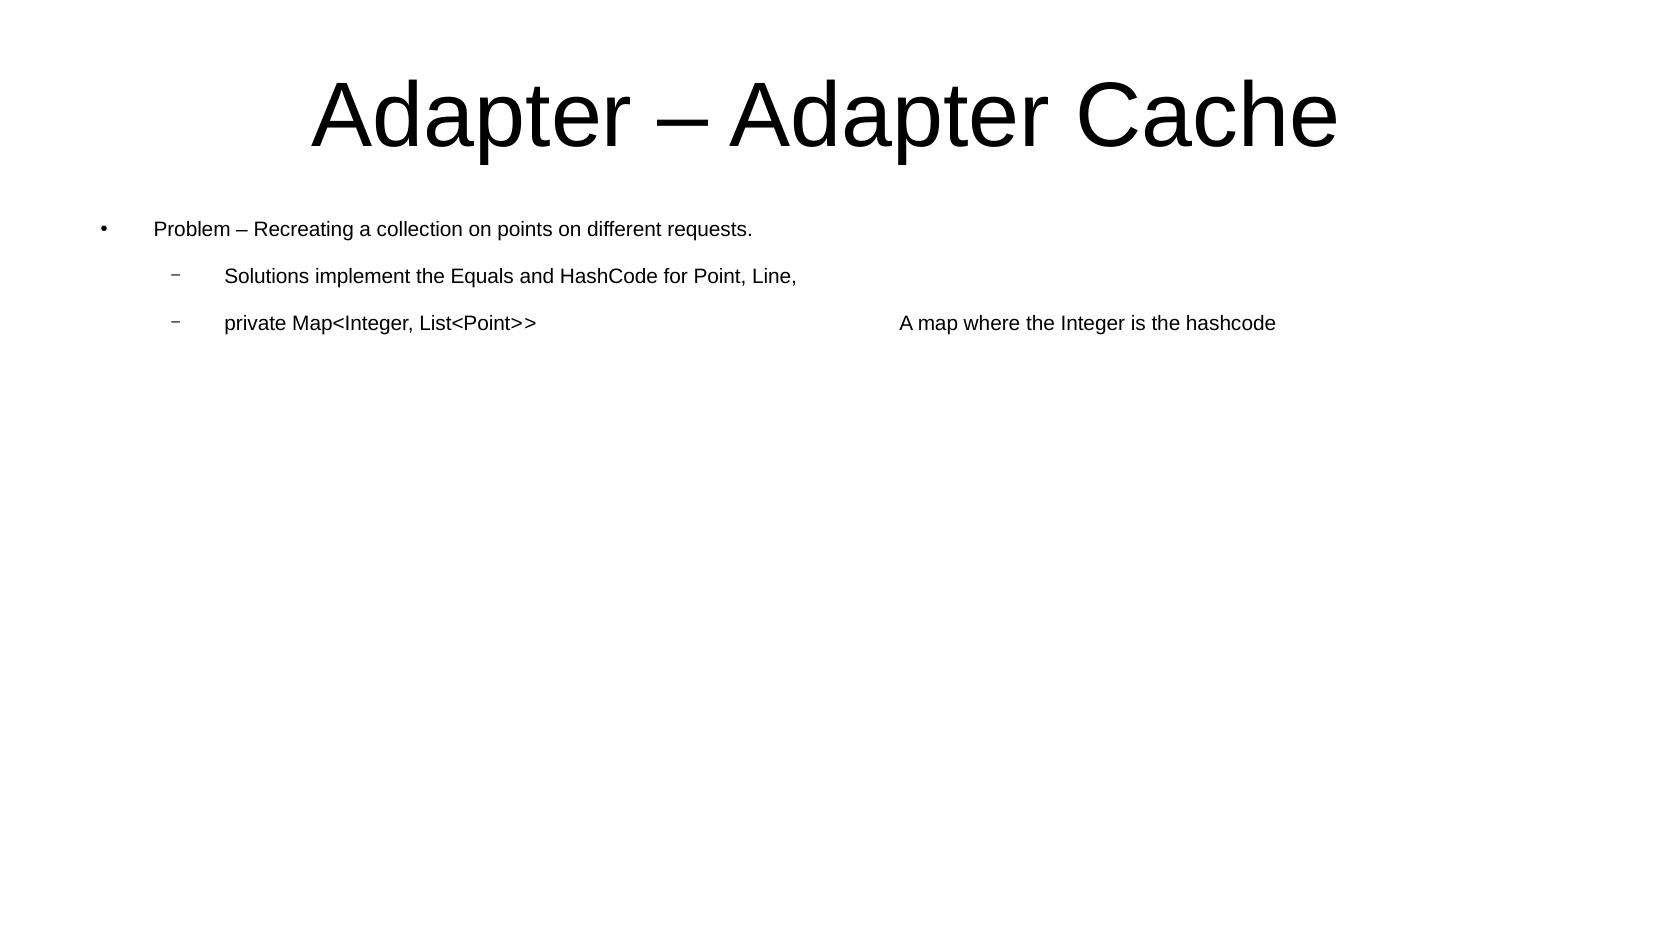

# Adapter – Adapter Cache
Problem – Recreating a collection on points on different requests.
Solutions implement the Equals and HashCode for Point, Line,
private Map<Integer, List<Point>	>					A map where the Integer is the hashcode